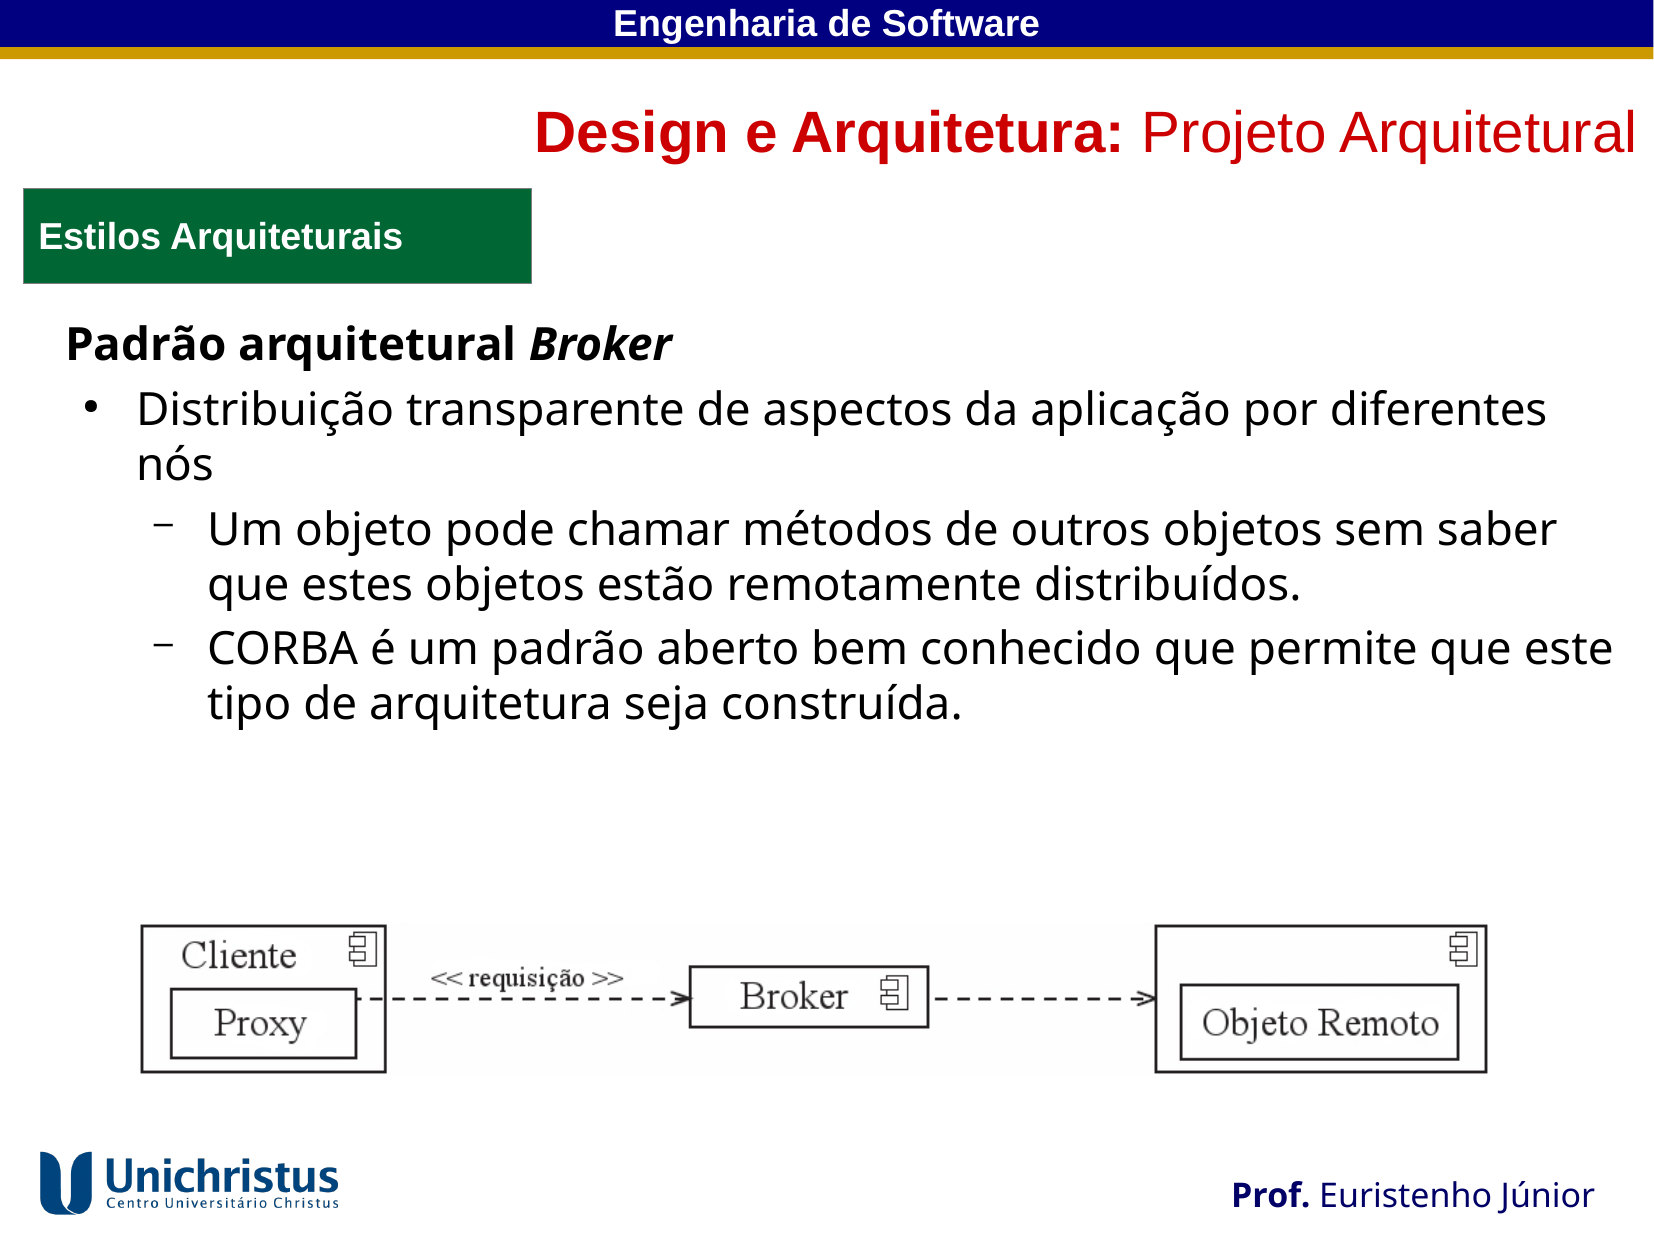

Engenharia de Software
Design e Arquitetura: Projeto Arquitetural
Estilos Arquiteturais
Padrão arquitetural Broker
Distribuição transparente de aspectos da aplicação por diferentes nós
Um objeto pode chamar métodos de outros objetos sem saber que estes objetos estão remotamente distribuídos.
CORBA é um padrão aberto bem conhecido que permite que este tipo de arquitetura seja construída.
Prof. Euristenho Júnior